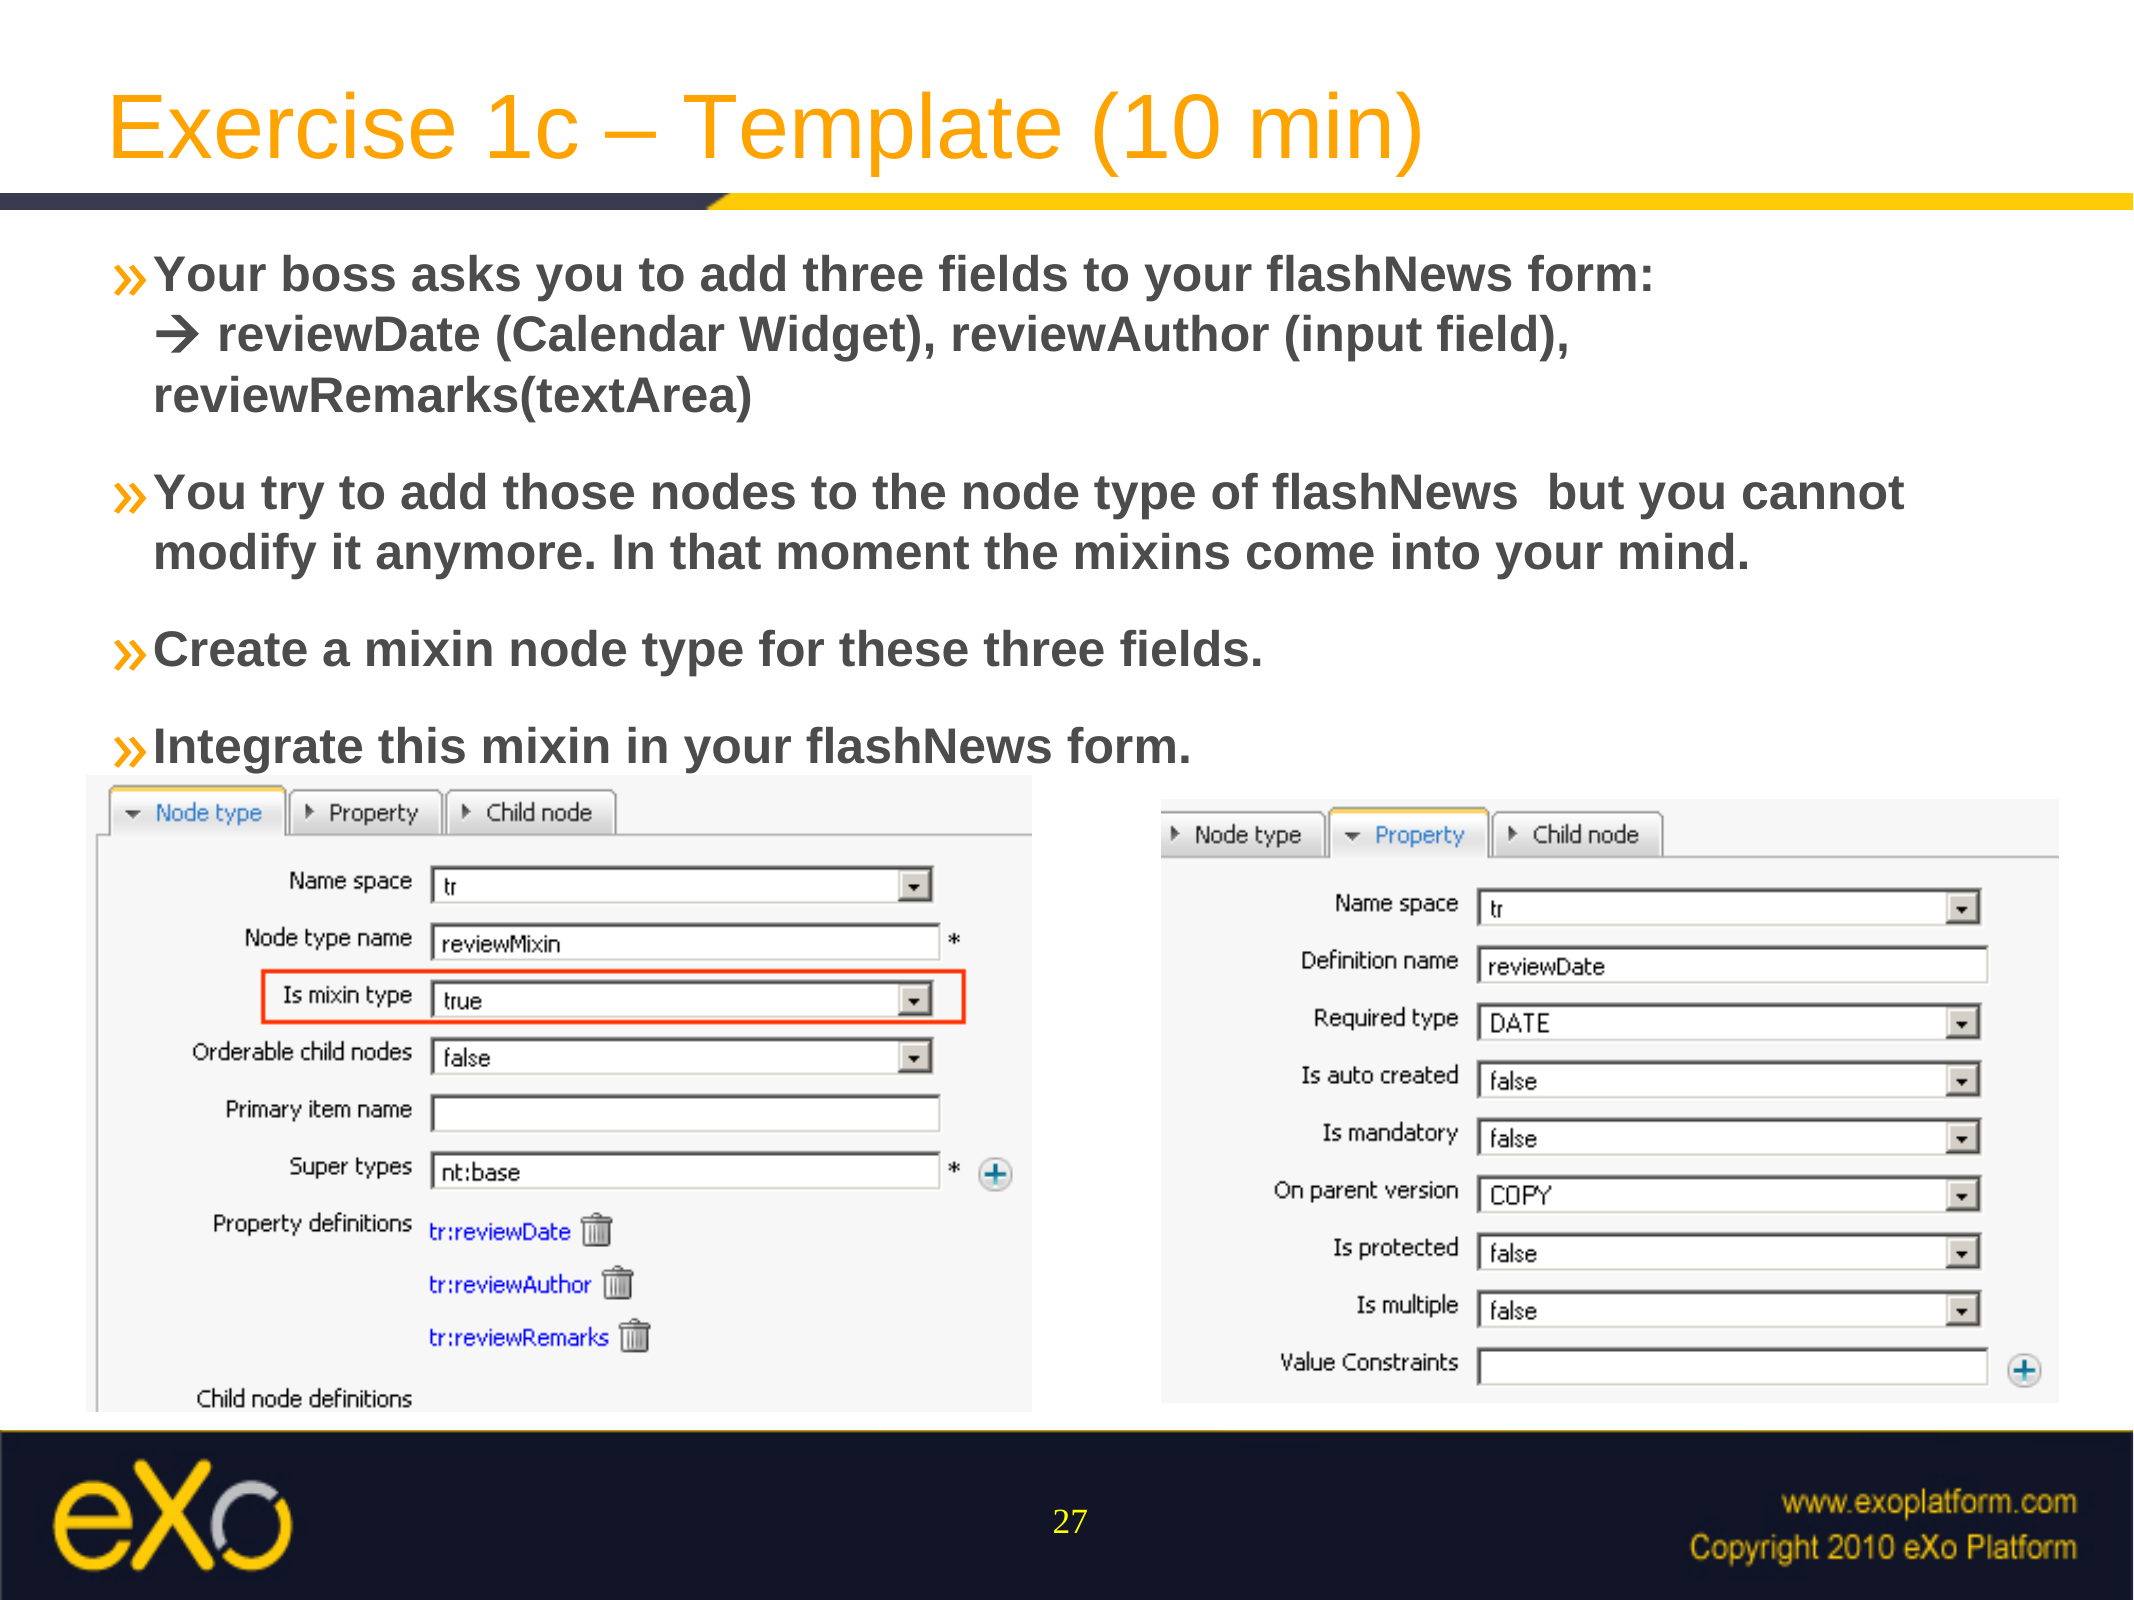

Exercise 1c – Template (10 min)
Your boss asks you to add three fields to your flashNews form:
 reviewDate (Calendar Widget), reviewAuthor (input field), reviewRemarks(textArea)
You try to add those nodes to the node type of flashNews but you cannot modify it anymore. In that moment the mixins come into your mind.
Create a mixin node type for these three fields.
Integrate this mixin in your flashNews form.